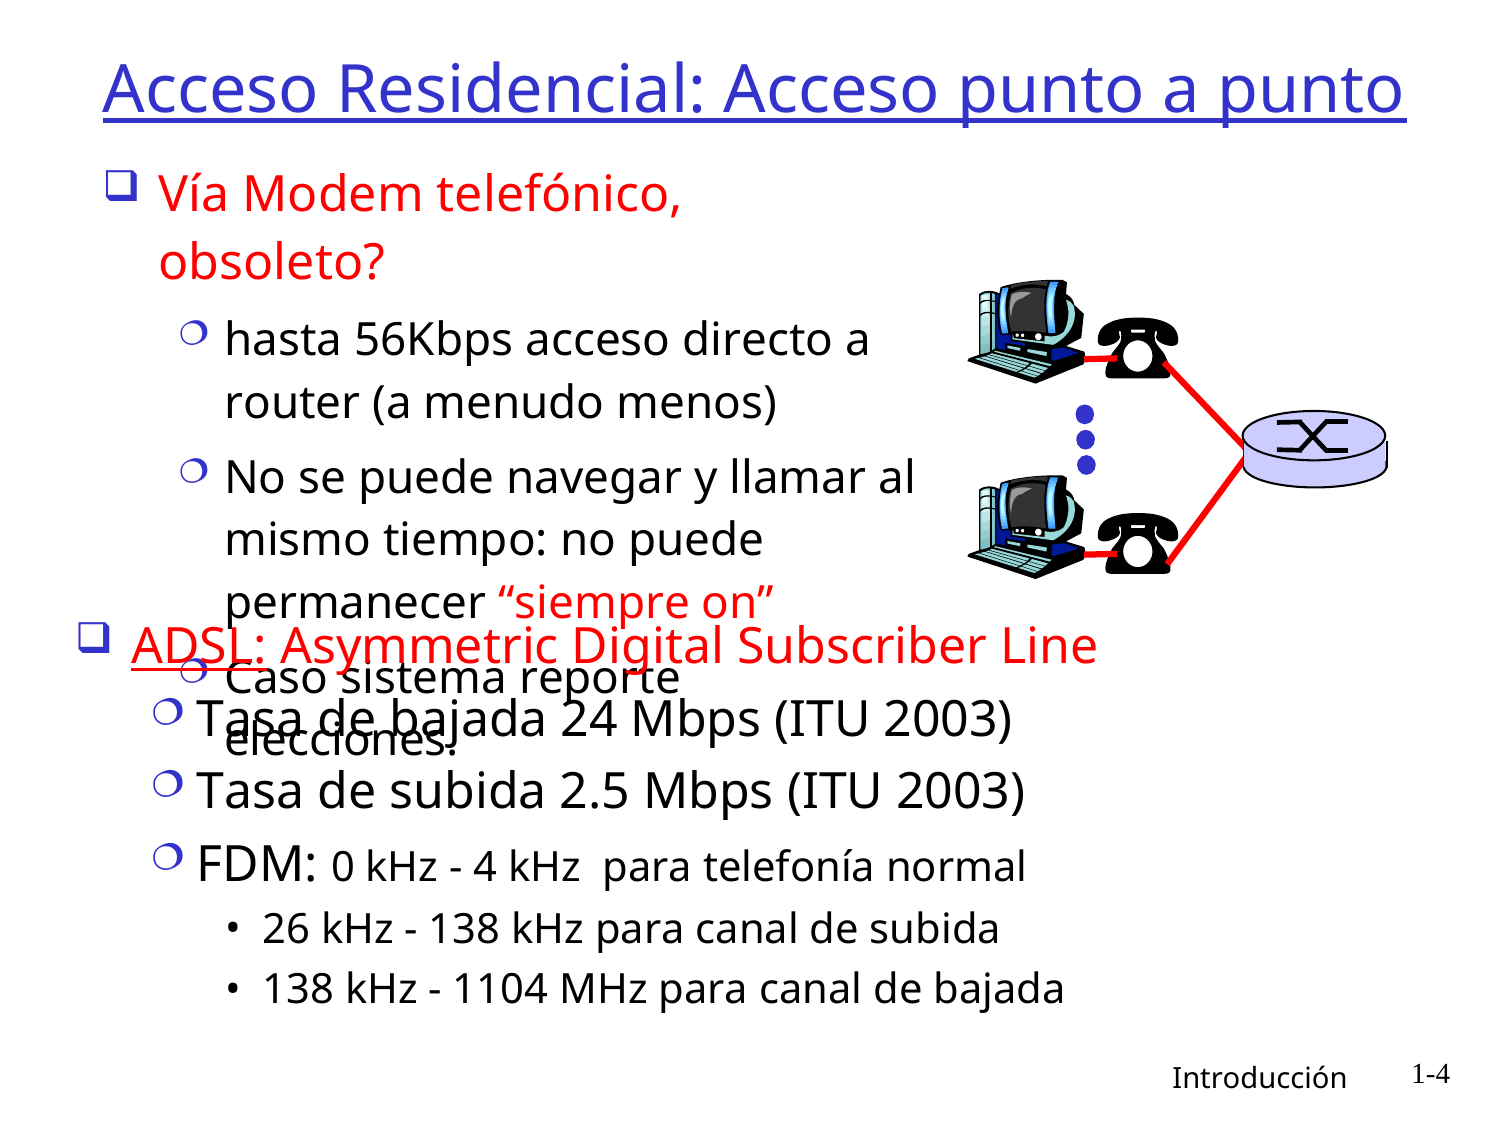

# Acceso Residencial: Acceso punto a punto
Vía Modem telefónico, obsoleto?
hasta 56Kbps acceso directo a router (a menudo menos)
No se puede navegar y llamar al mismo tiempo: no puede permanecer “siempre on”
Caso sistema reporte elecciones.
ADSL: Asymmetric Digital Subscriber Line
hasta 8 Mbps bajada (hoy típico < 2 Mbps )
hasta 1 Mbps subida (hoy típico < 256 kbps ¿?)
FDM: 50 kHz - 1 MHz para canal de bajada
 4 kHz - 50 kHz para canal de subida
 0 kHz - 4 kHz para telefonía normal
ADSL: Asymmetric Digital Subscriber Line
Tasa de bajada 24 Mbps (ITU 2003)
Tasa de subida 2.5 Mbps (ITU 2003)
FDM: 0 kHz - 4 kHz para telefonía normal
26 kHz - 138 kHz para canal de subida
138 kHz - 1104 MHz para canal de bajada
ELO322
Introducción
4